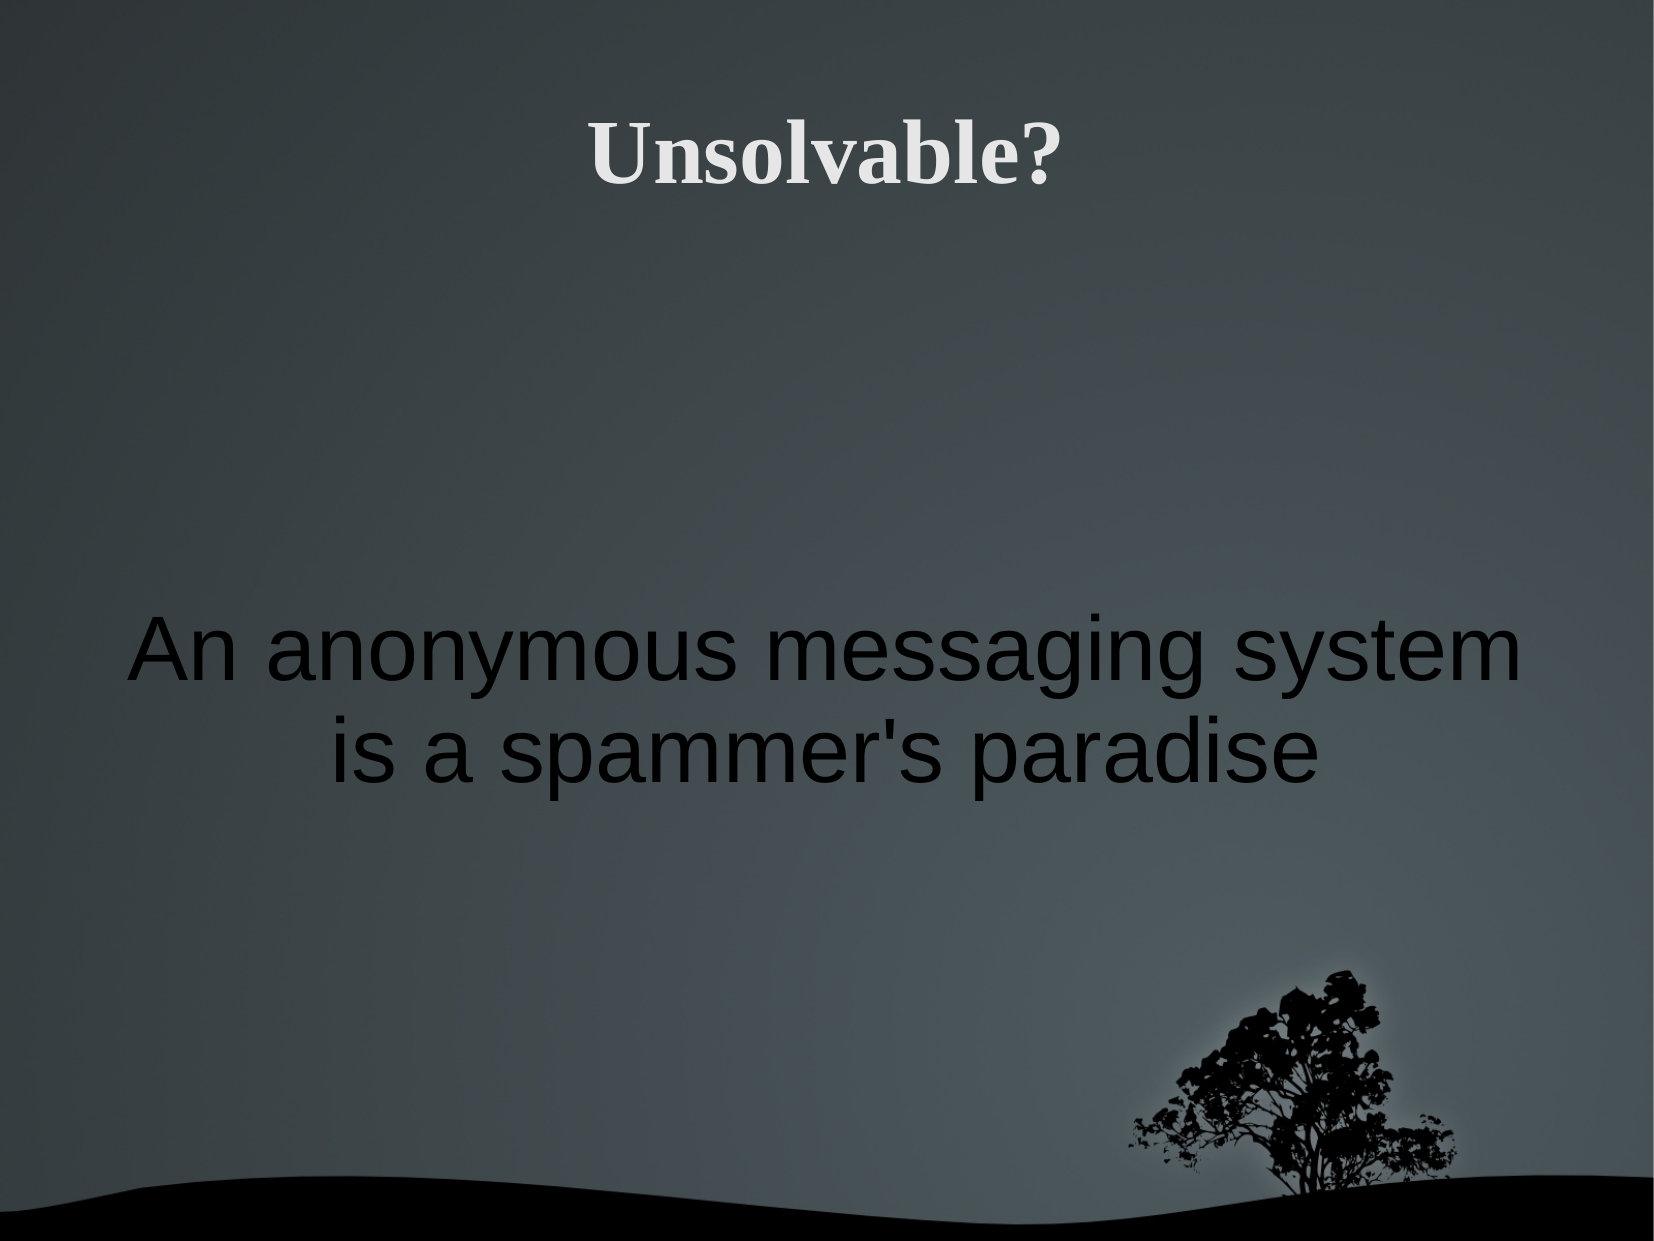

# Unsolvable?
An anonymous messaging system
is a spammer's paradise